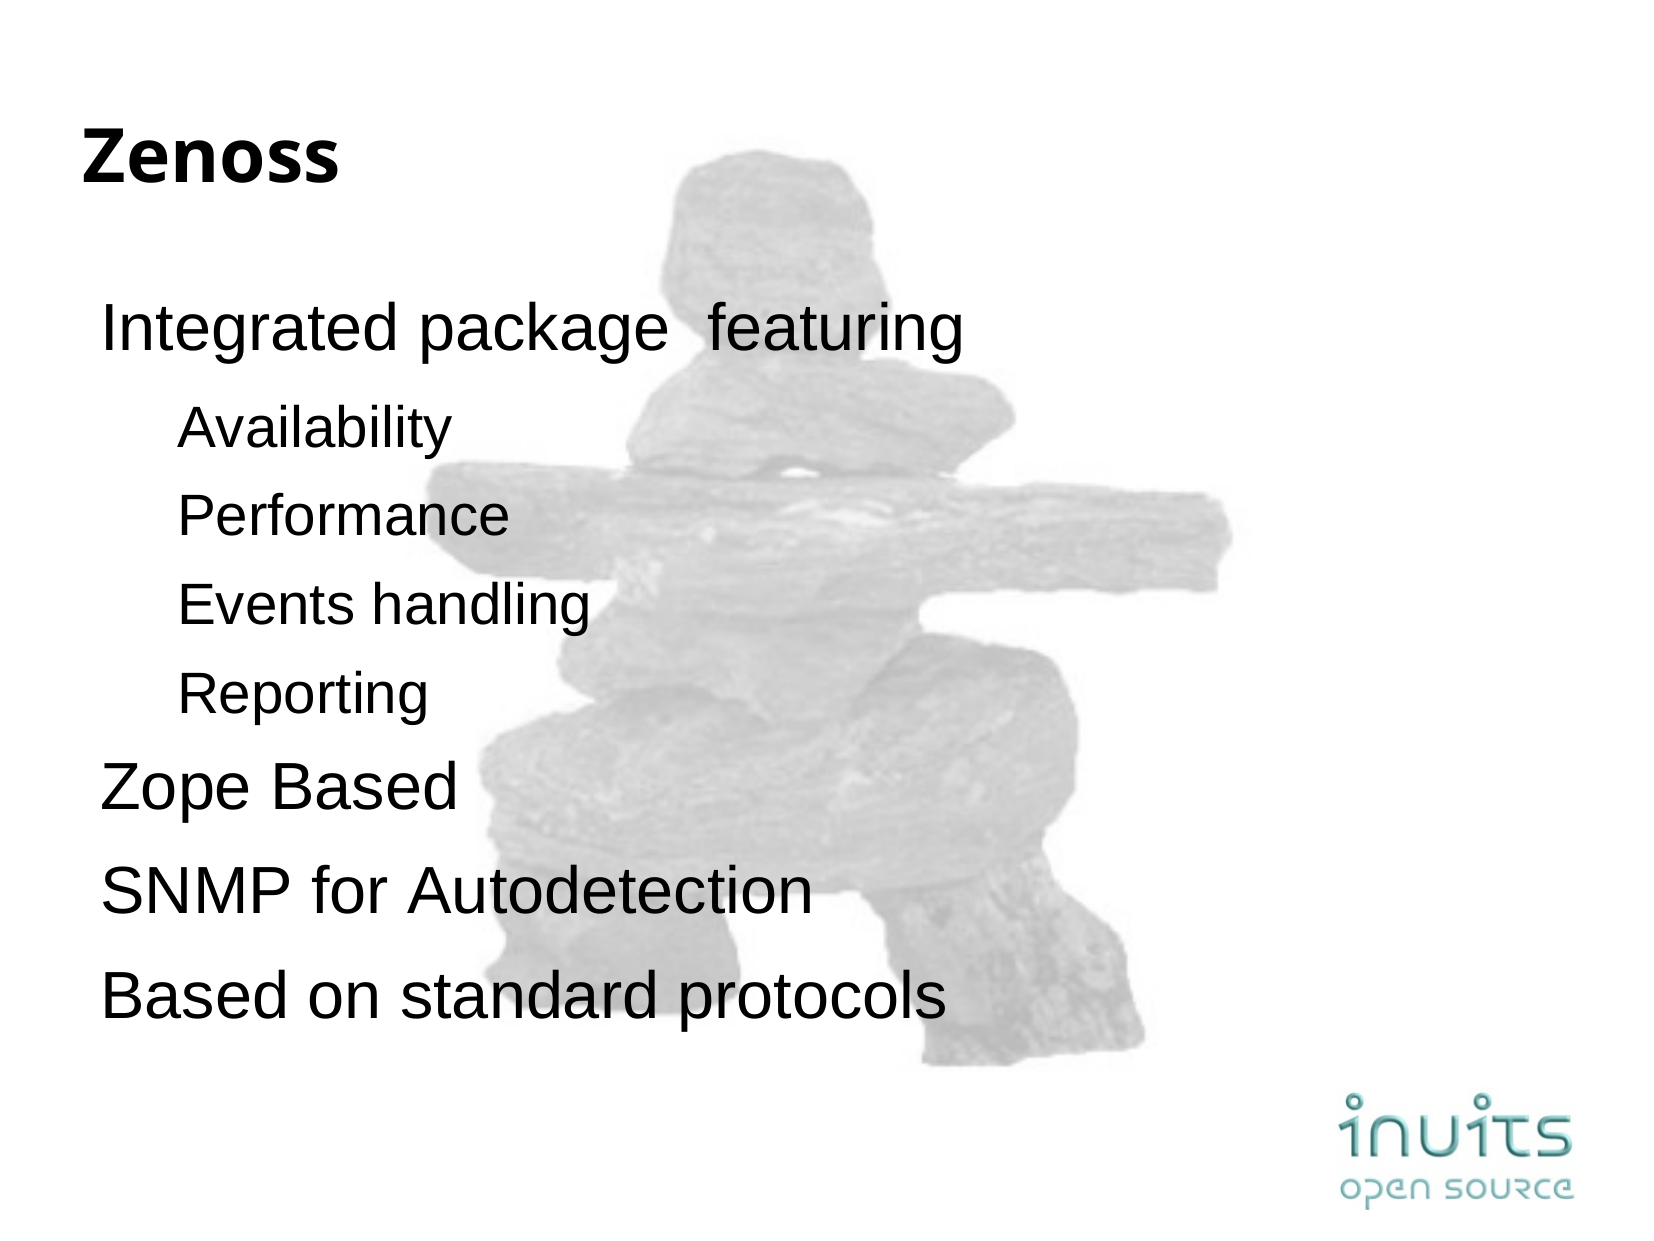

# Zenoss
Integrated package featuring
Availability
Performance
Events handling
Reporting
Zope Based
SNMP for Autodetection
Based on standard protocols
18